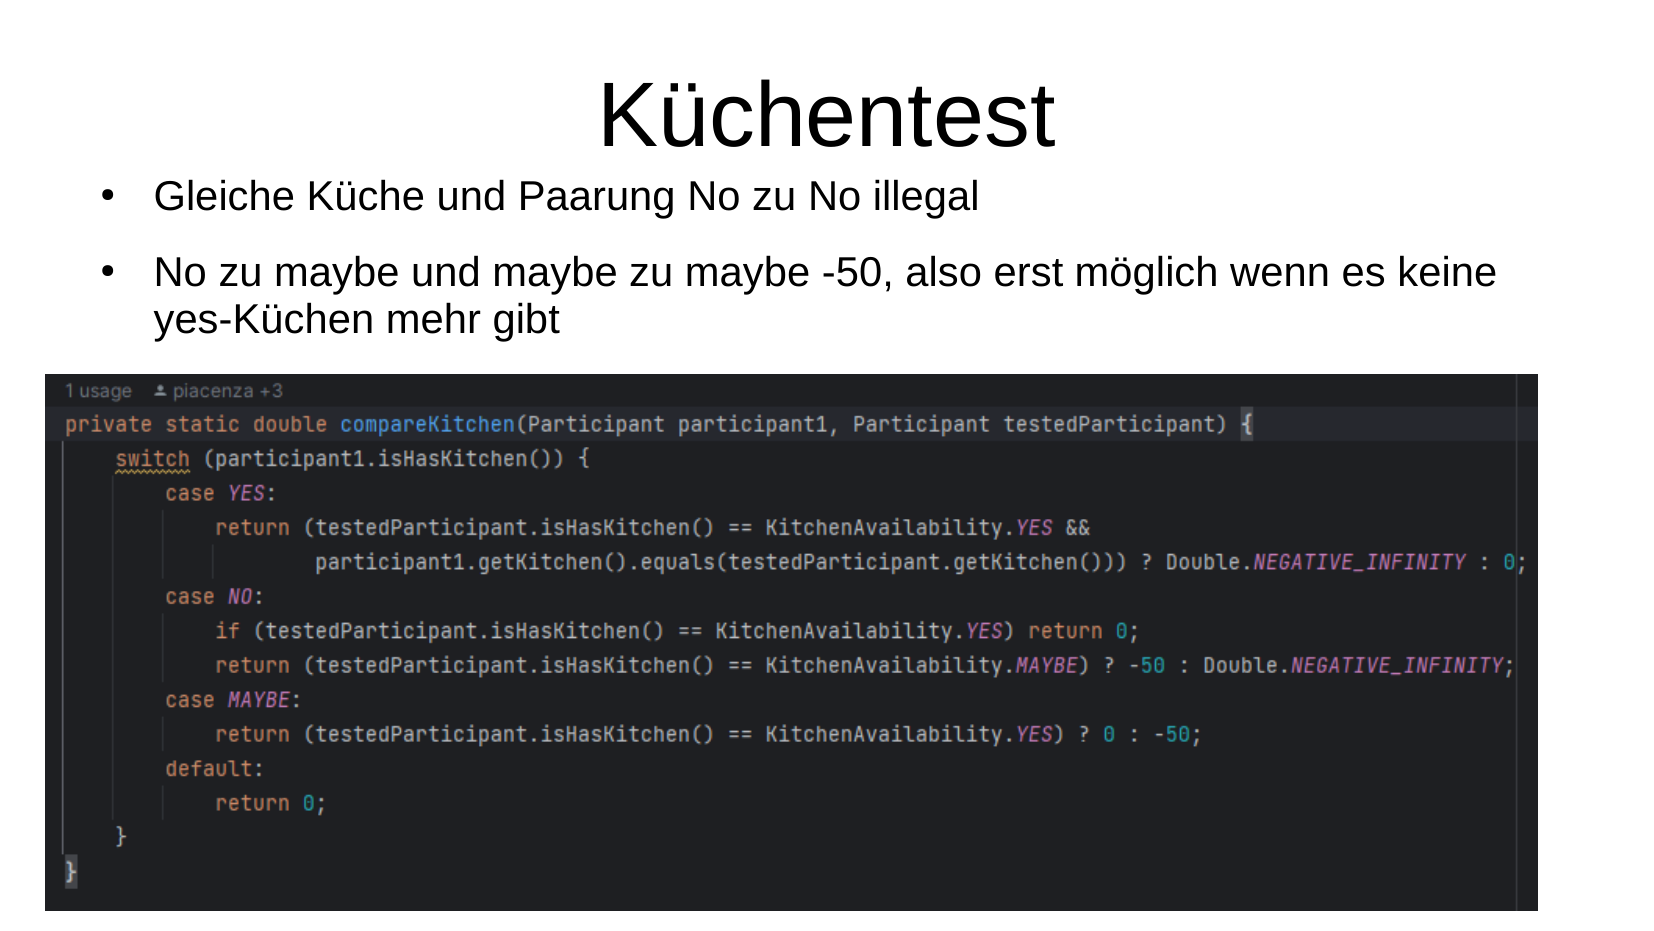

# Küchentest
Gleiche Küche und Paarung No zu No illegal
No zu maybe und maybe zu maybe -50, also erst möglich wenn es keine yes-Küchen mehr gibt